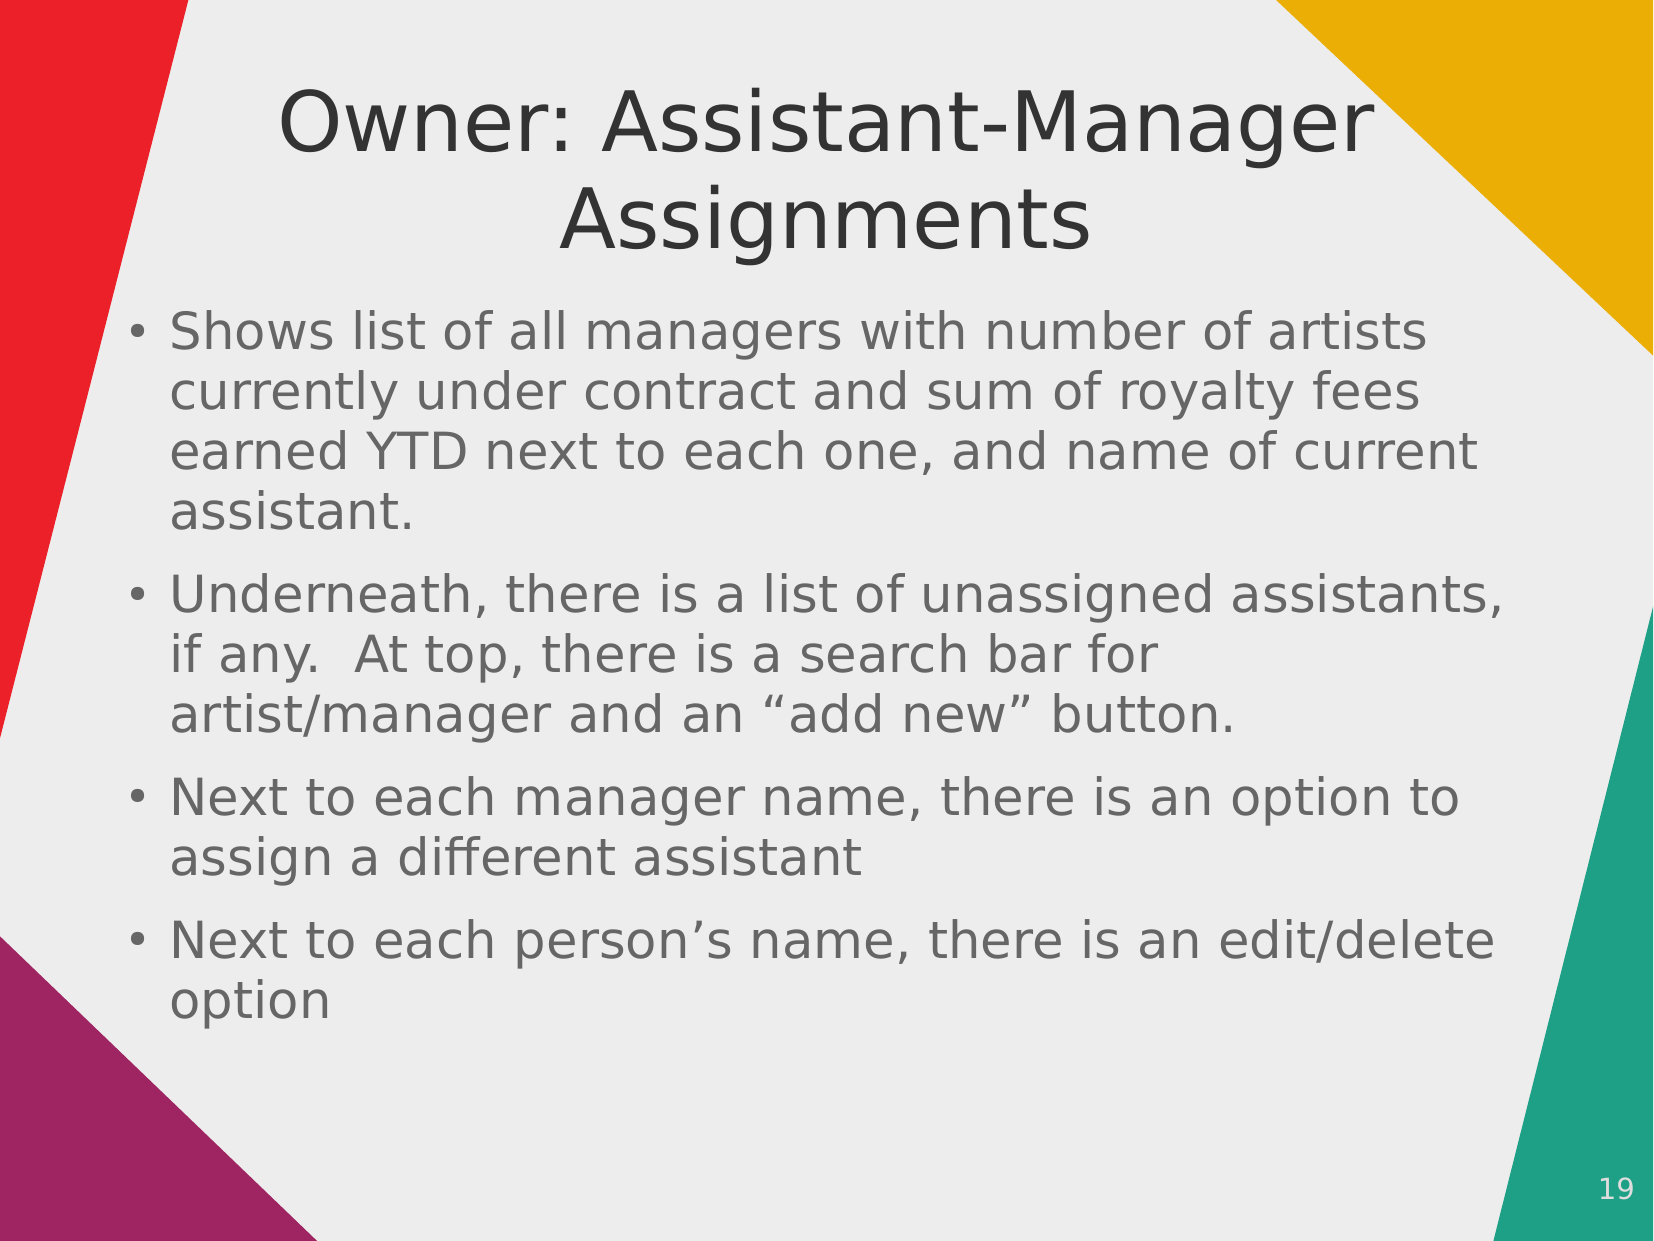

# Owner: Assistant-Manager Assignments
Shows list of all managers with number of artists currently under contract and sum of royalty fees earned YTD next to each one, and name of current assistant.
Underneath, there is a list of unassigned assistants, if any. At top, there is a search bar for artist/manager and an “add new” button.
Next to each manager name, there is an option to assign a different assistant
Next to each person’s name, there is an edit/delete option
19